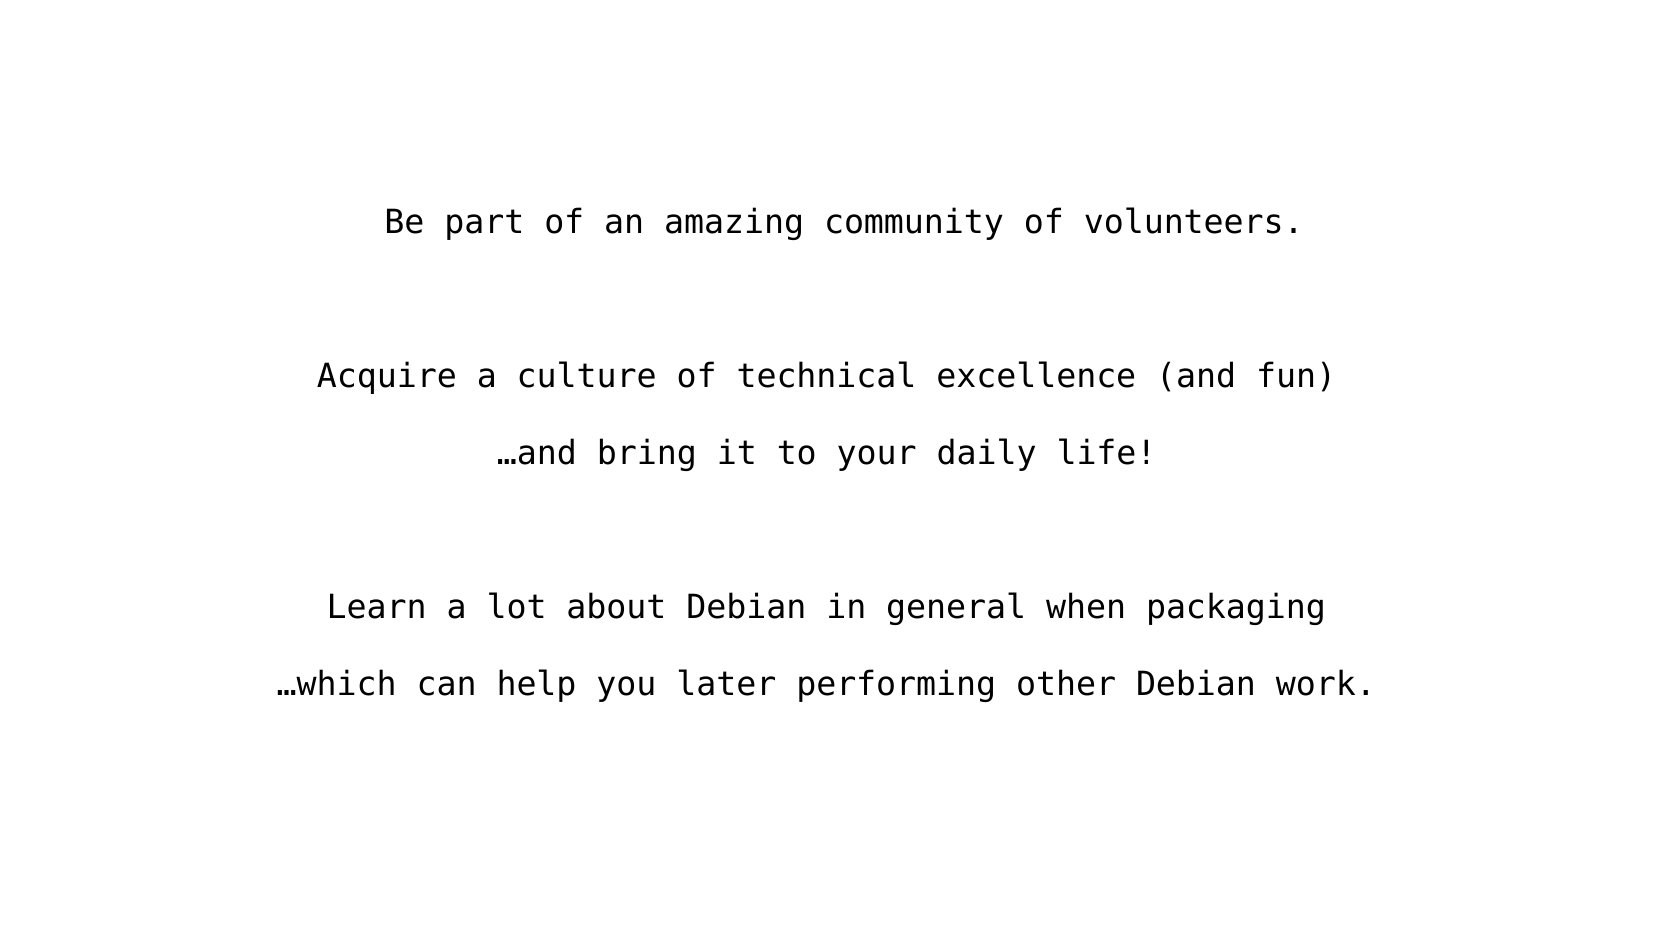

# Be part of an amazing community of volunteers.
Acquire a culture of technical excellence (and fun)
…and bring it to your daily life!
Learn a lot about Debian in general when packaging
…which can help you later performing other Debian work.